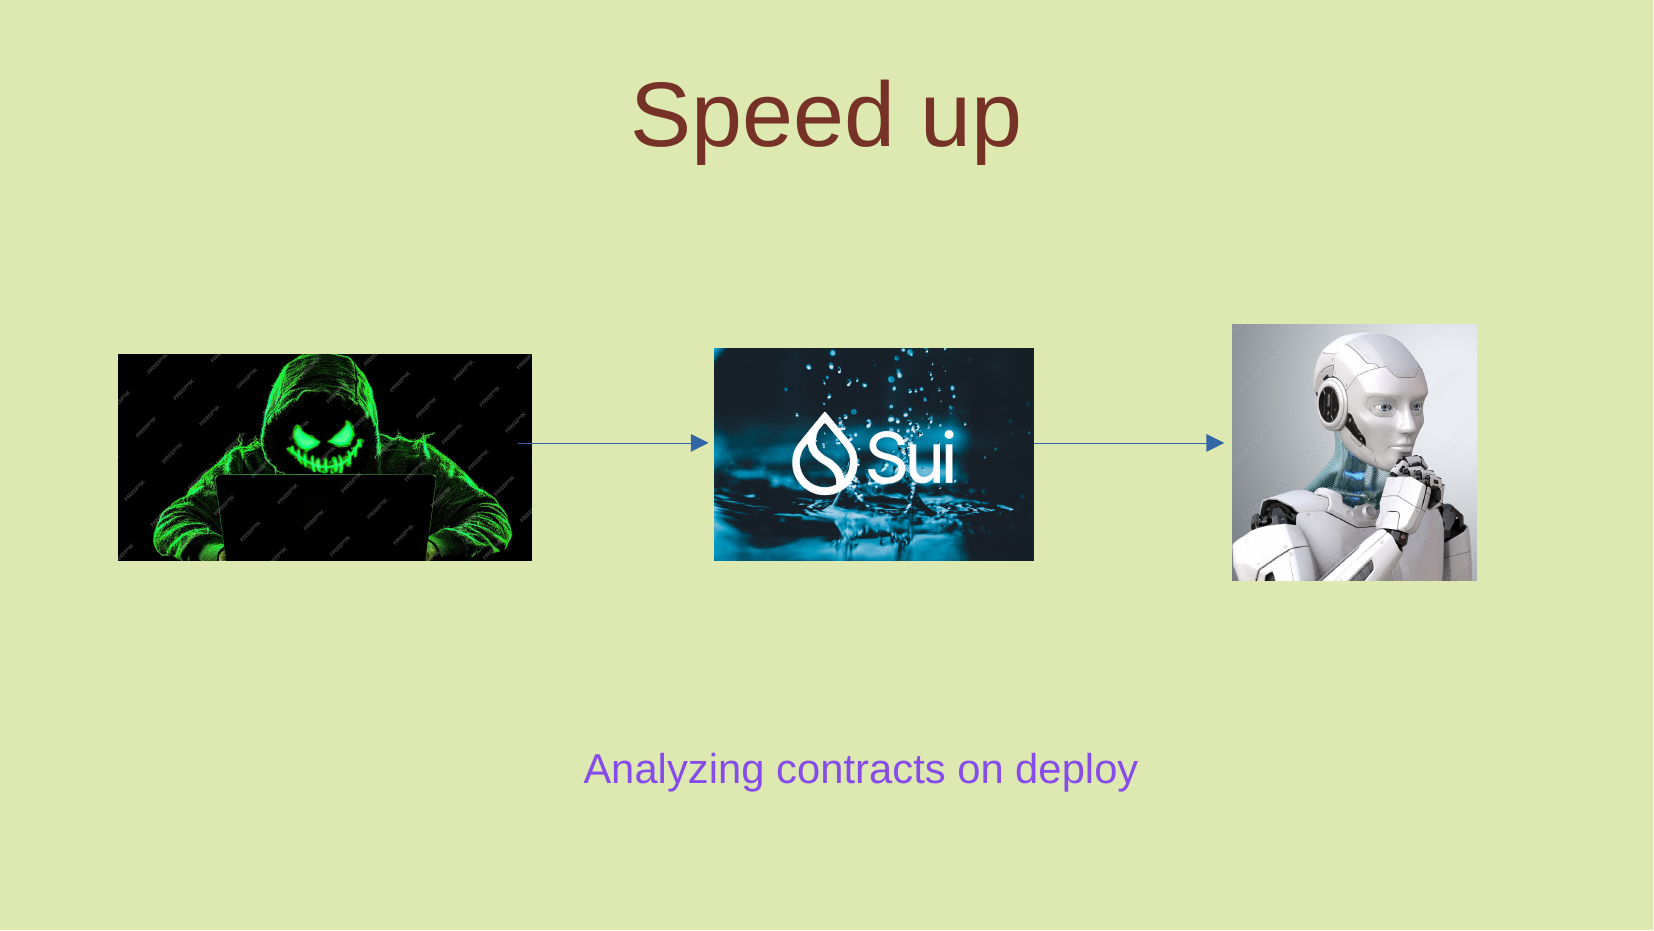

# Speed up
Analyzing contracts on deploy